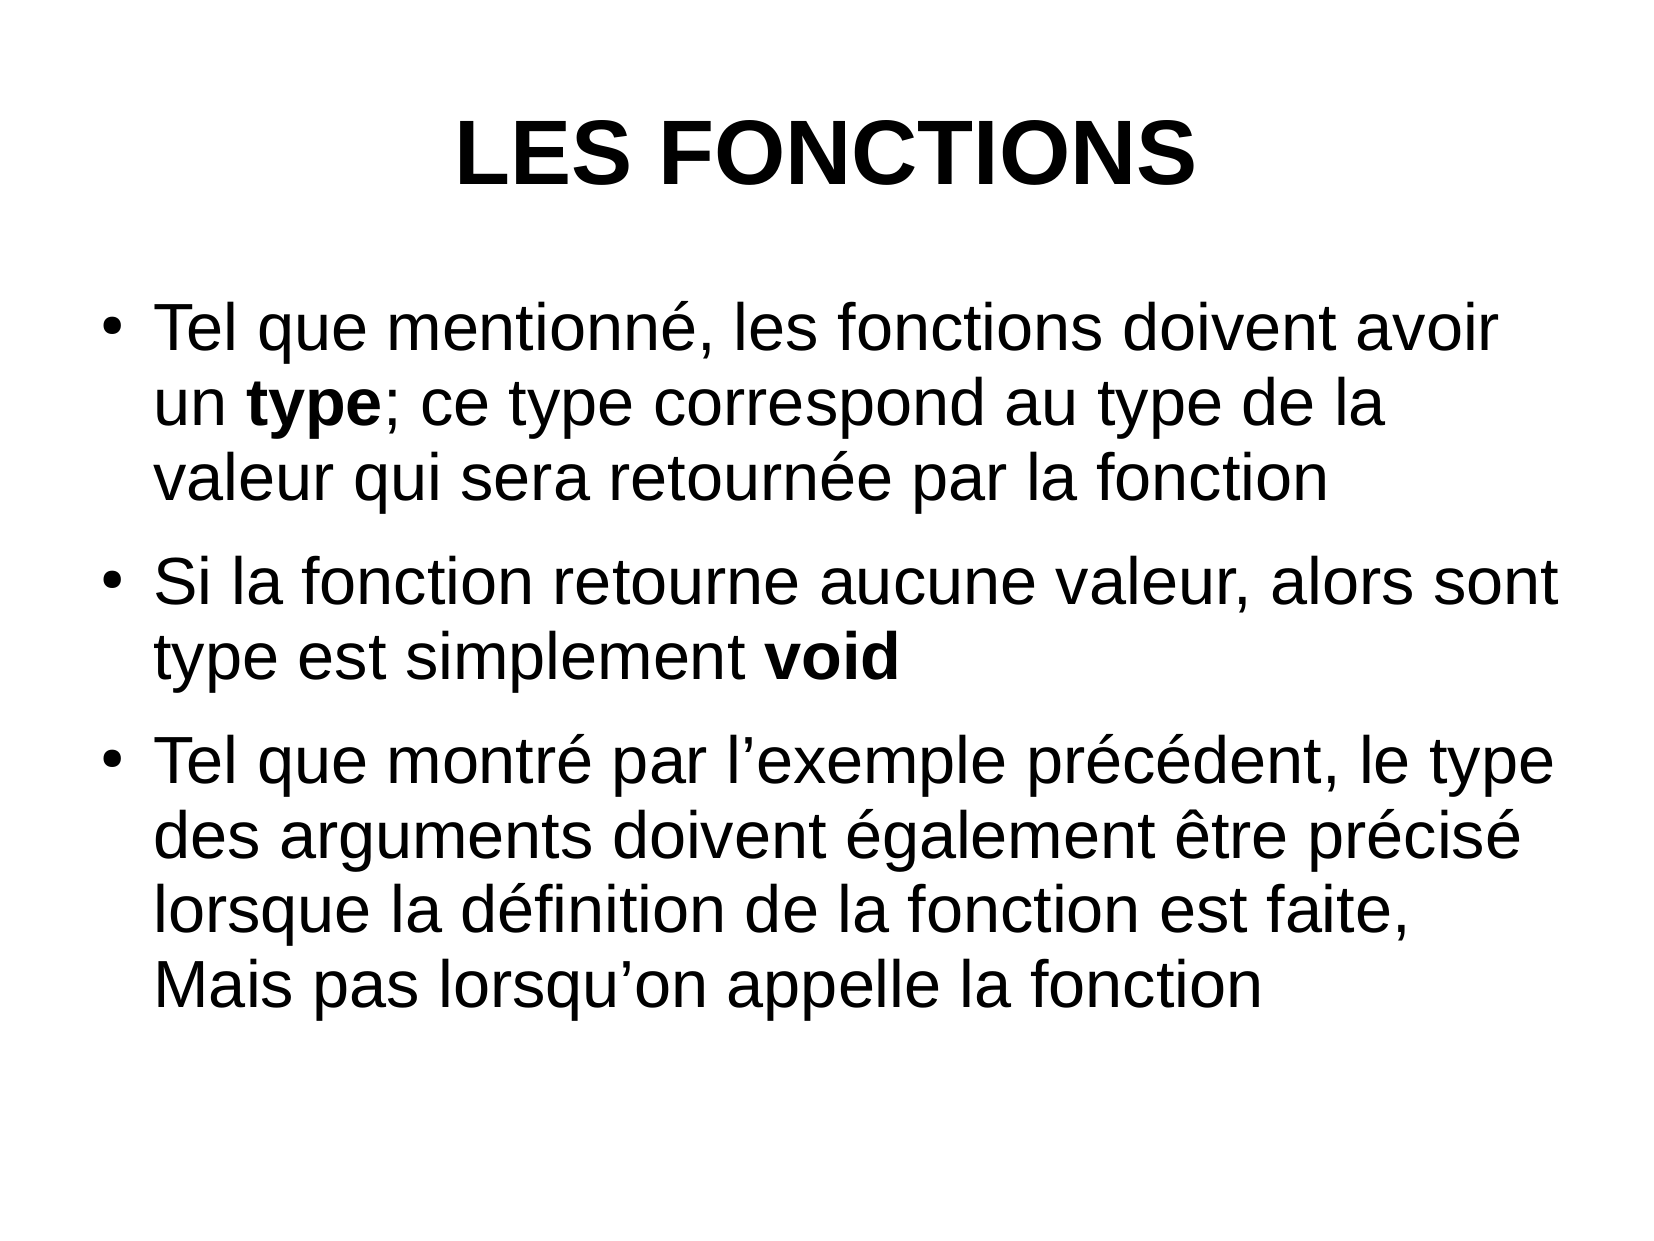

# LES FONCTIONS
Tel que mentionné, les fonctions doivent avoir un type; ce type correspond au type de la valeur qui sera retournée par la fonction
Si la fonction retourne aucune valeur, alors sont type est simplement void
Tel que montré par l’exemple précédent, le type des arguments doivent également être précisé lorsque la définition de la fonction est faite, Mais pas lorsqu’on appelle la fonction